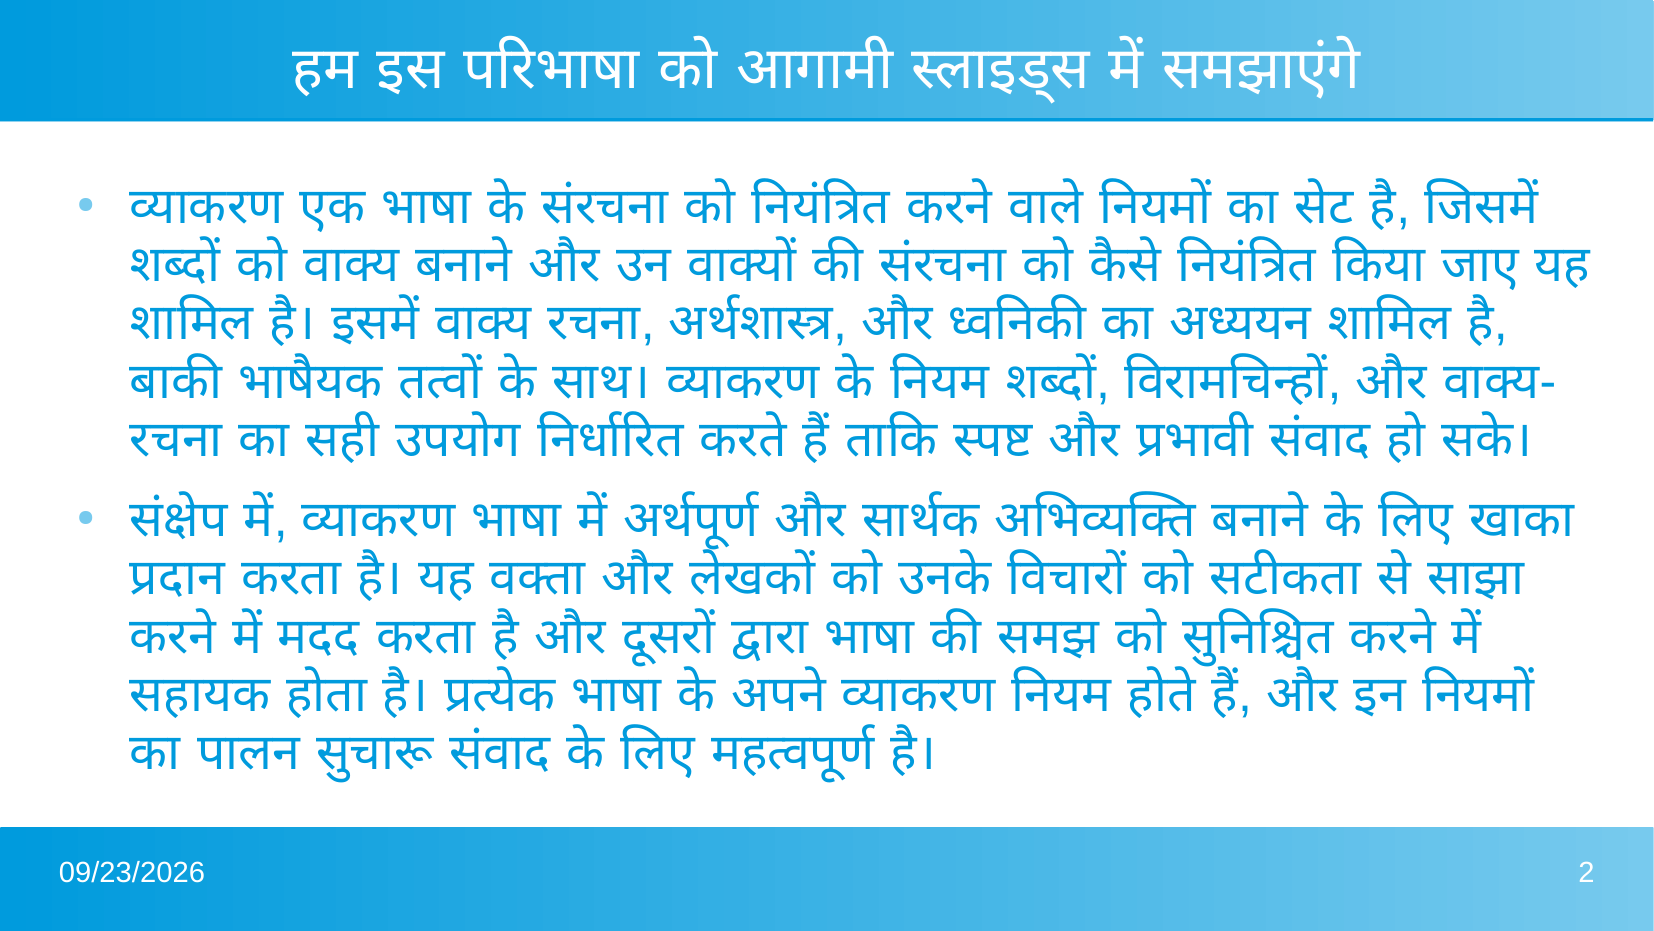

# हम इस परिभाषा को आगामी स्लाइड्स में समझाएंगे
व्याकरण एक भाषा के संरचना को नियंत्रित करने वाले नियमों का सेट है, जिसमें शब्दों को वाक्य बनाने और उन वाक्यों की संरचना को कैसे नियंत्रित किया जाए यह शामिल है। इसमें वाक्य रचना, अर्थशास्त्र, और ध्वनिकी का अध्ययन शामिल है, बाकी भाषैयक तत्वों के साथ। व्याकरण के नियम शब्दों, विरामचिन्हों, और वाक्य-रचना का सही उपयोग निर्धारित करते हैं ताकि स्पष्ट और प्रभावी संवाद हो सके।
संक्षेप में, व्याकरण भाषा में अर्थपूर्ण और सार्थक अभिव्यक्ति बनाने के लिए खाका प्रदान करता है। यह वक्ता और लेखकों को उनके विचारों को सटीकता से साझा करने में मदद करता है और दूसरों द्वारा भाषा की समझ को सुनिश्चित करने में सहायक होता है। प्रत्येक भाषा के अपने व्याकरण नियम होते हैं, और इन नियमों का पालन सुचारू संवाद के लिए महत्वपूर्ण है।
2